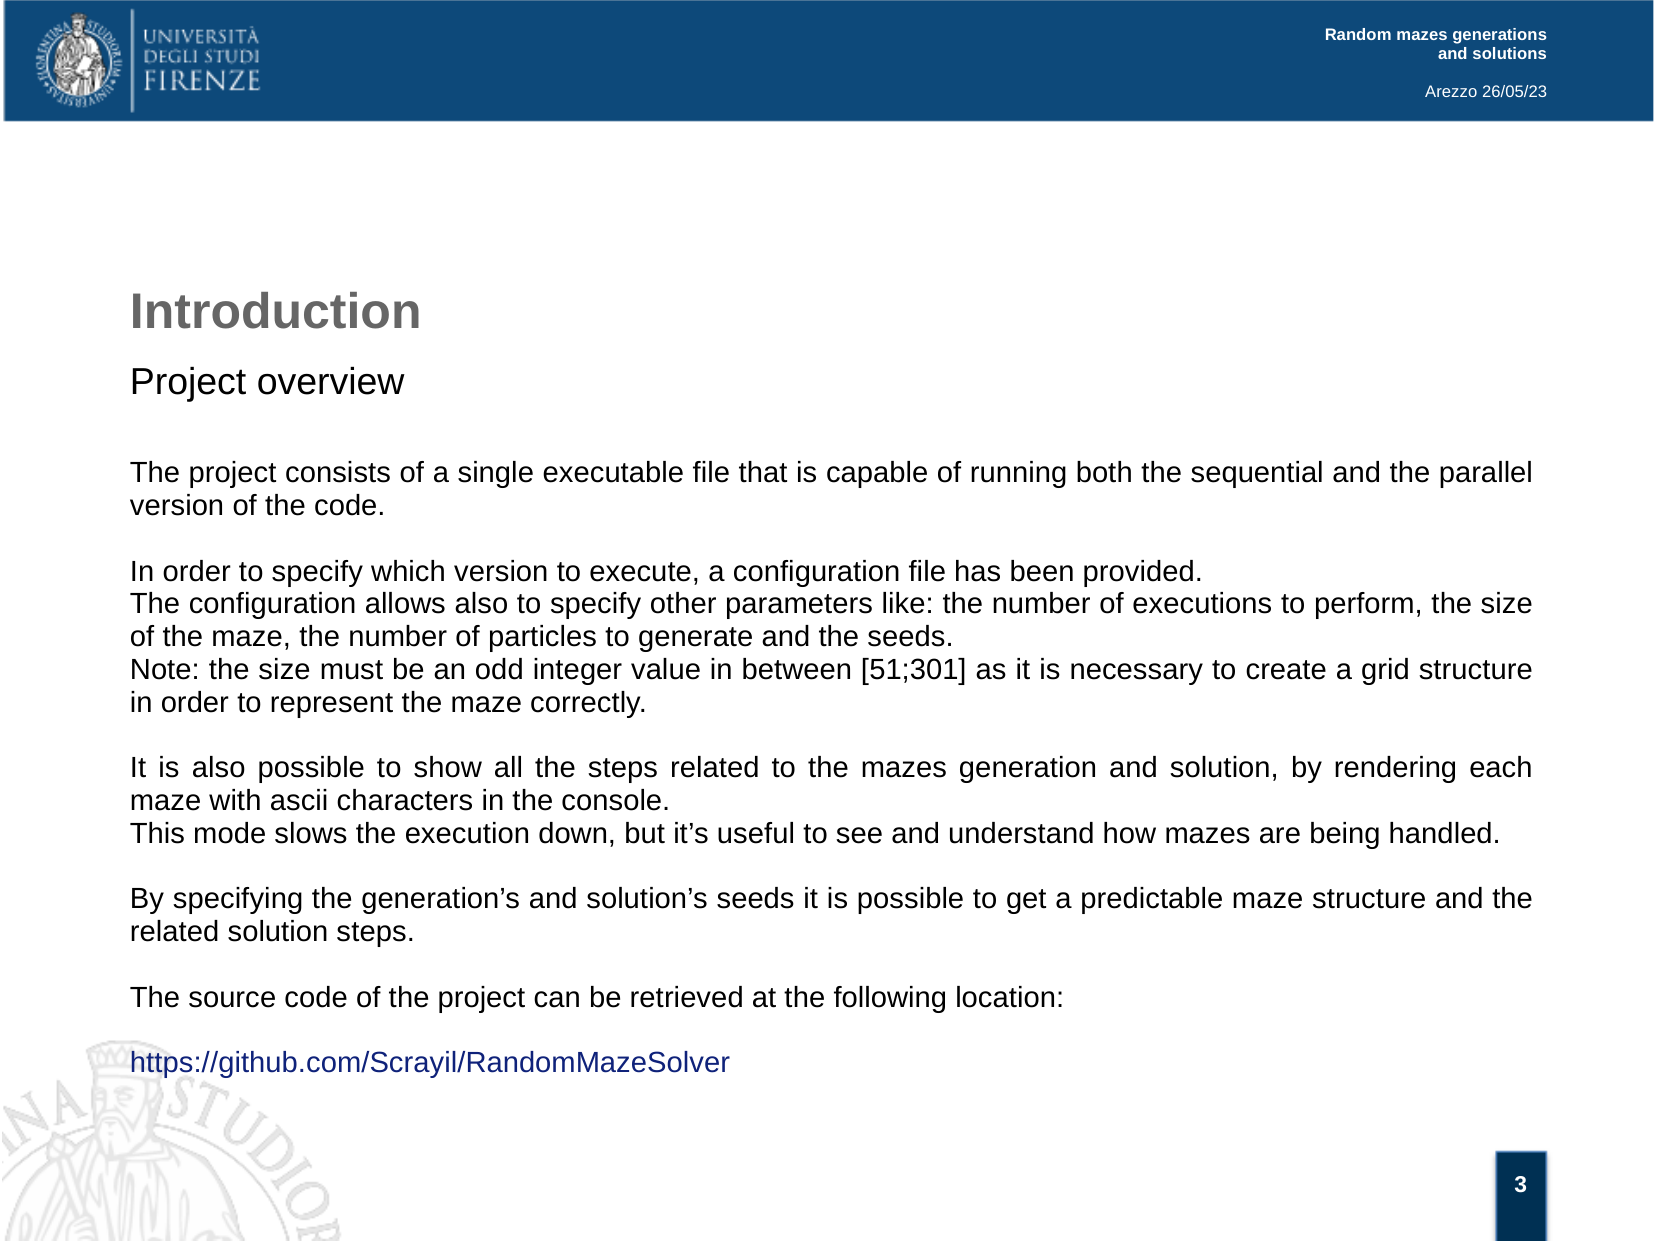

Random mazes generations
and solutions
Arezzo 26/05/23
Introduction
Project overview
The project consists of a single executable file that is capable of running both the sequential and the parallel version of the code.
In order to specify which version to execute, a configuration file has been provided.
The configuration allows also to specify other parameters like: the number of executions to perform, the size of the maze, the number of particles to generate and the seeds.
Note: the size must be an odd integer value in between [51;301] as it is necessary to create a grid structure in order to represent the maze correctly.
It is also possible to show all the steps related to the mazes generation and solution, by rendering each maze with ascii characters in the console.
This mode slows the execution down, but it’s useful to see and understand how mazes are being handled.
By specifying the generation’s and solution’s seeds it is possible to get a predictable maze structure and the related solution steps.
The source code of the project can be retrieved at the following location:
https://github.com/Scrayil/RandomMazeSolver
3